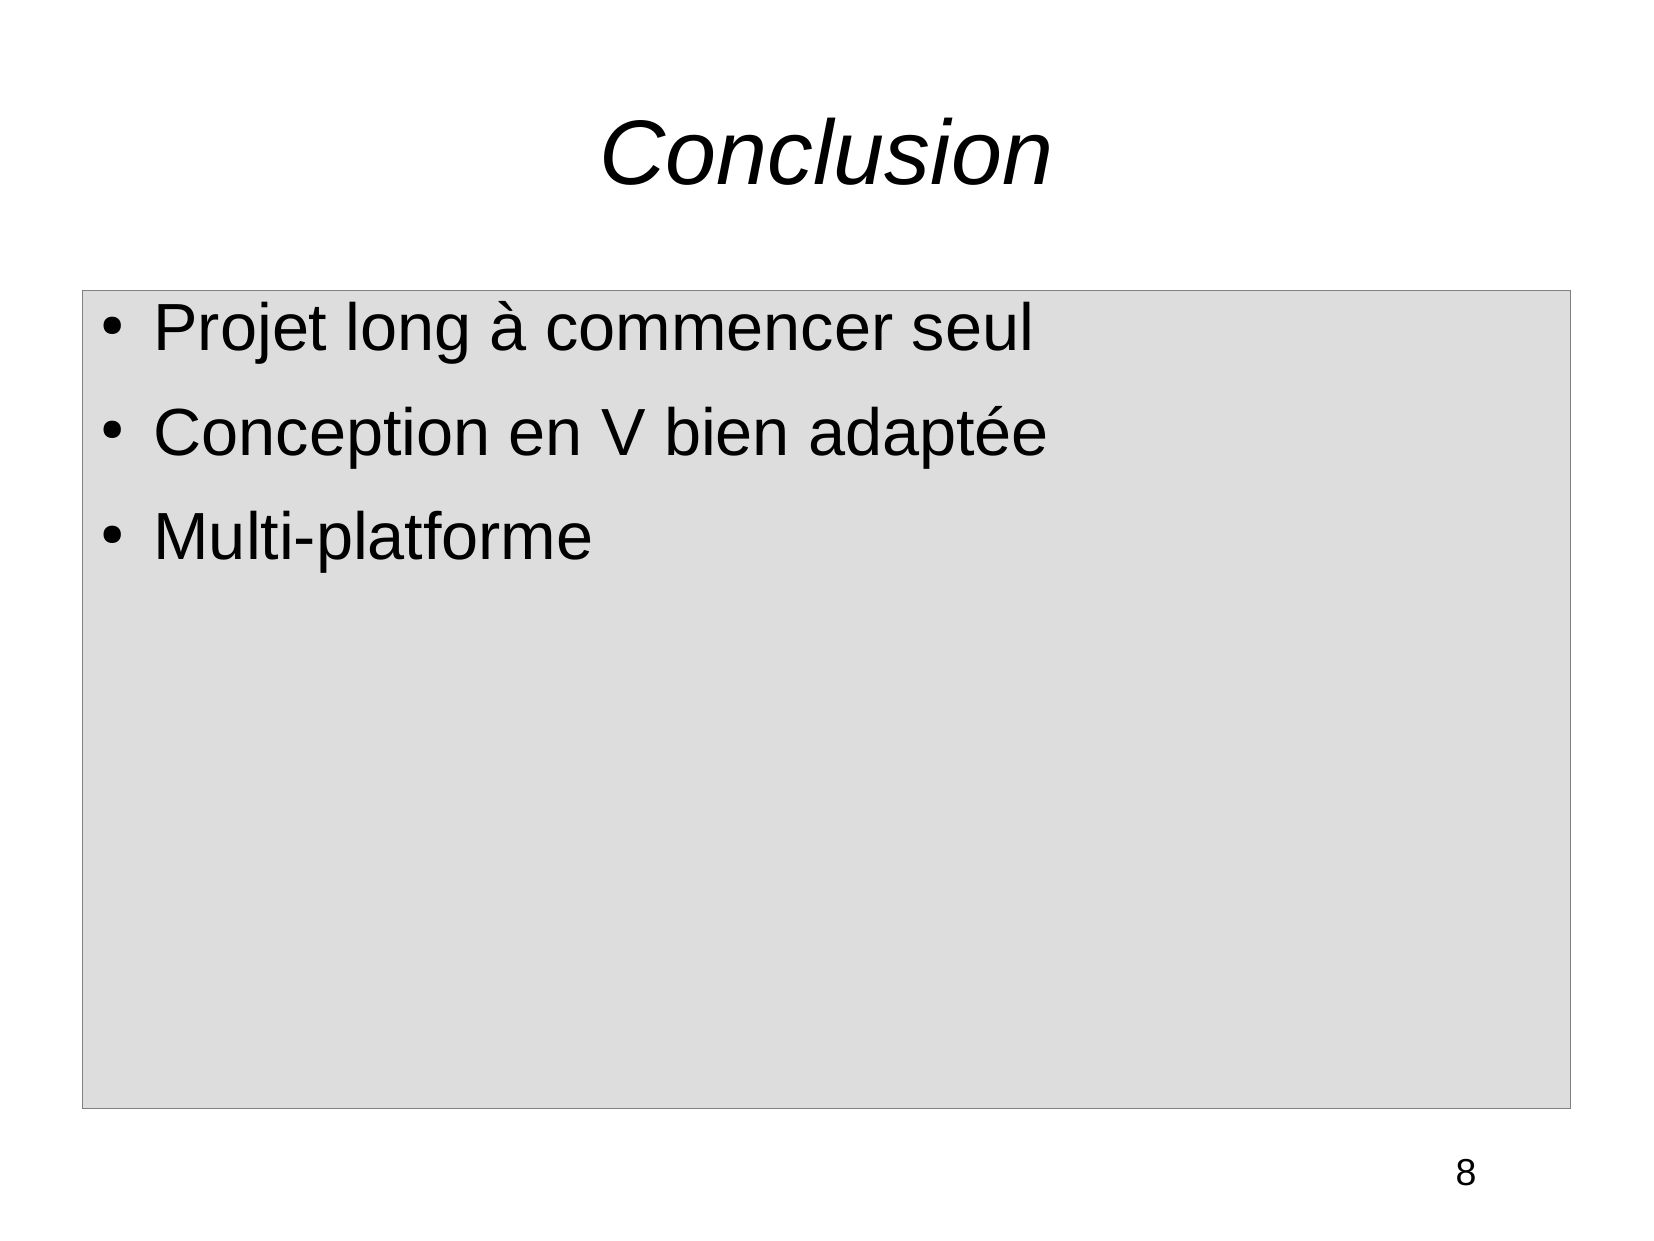

# Conclusion
Projet long à commencer seul
Conception en V bien adaptée
Multi-platforme